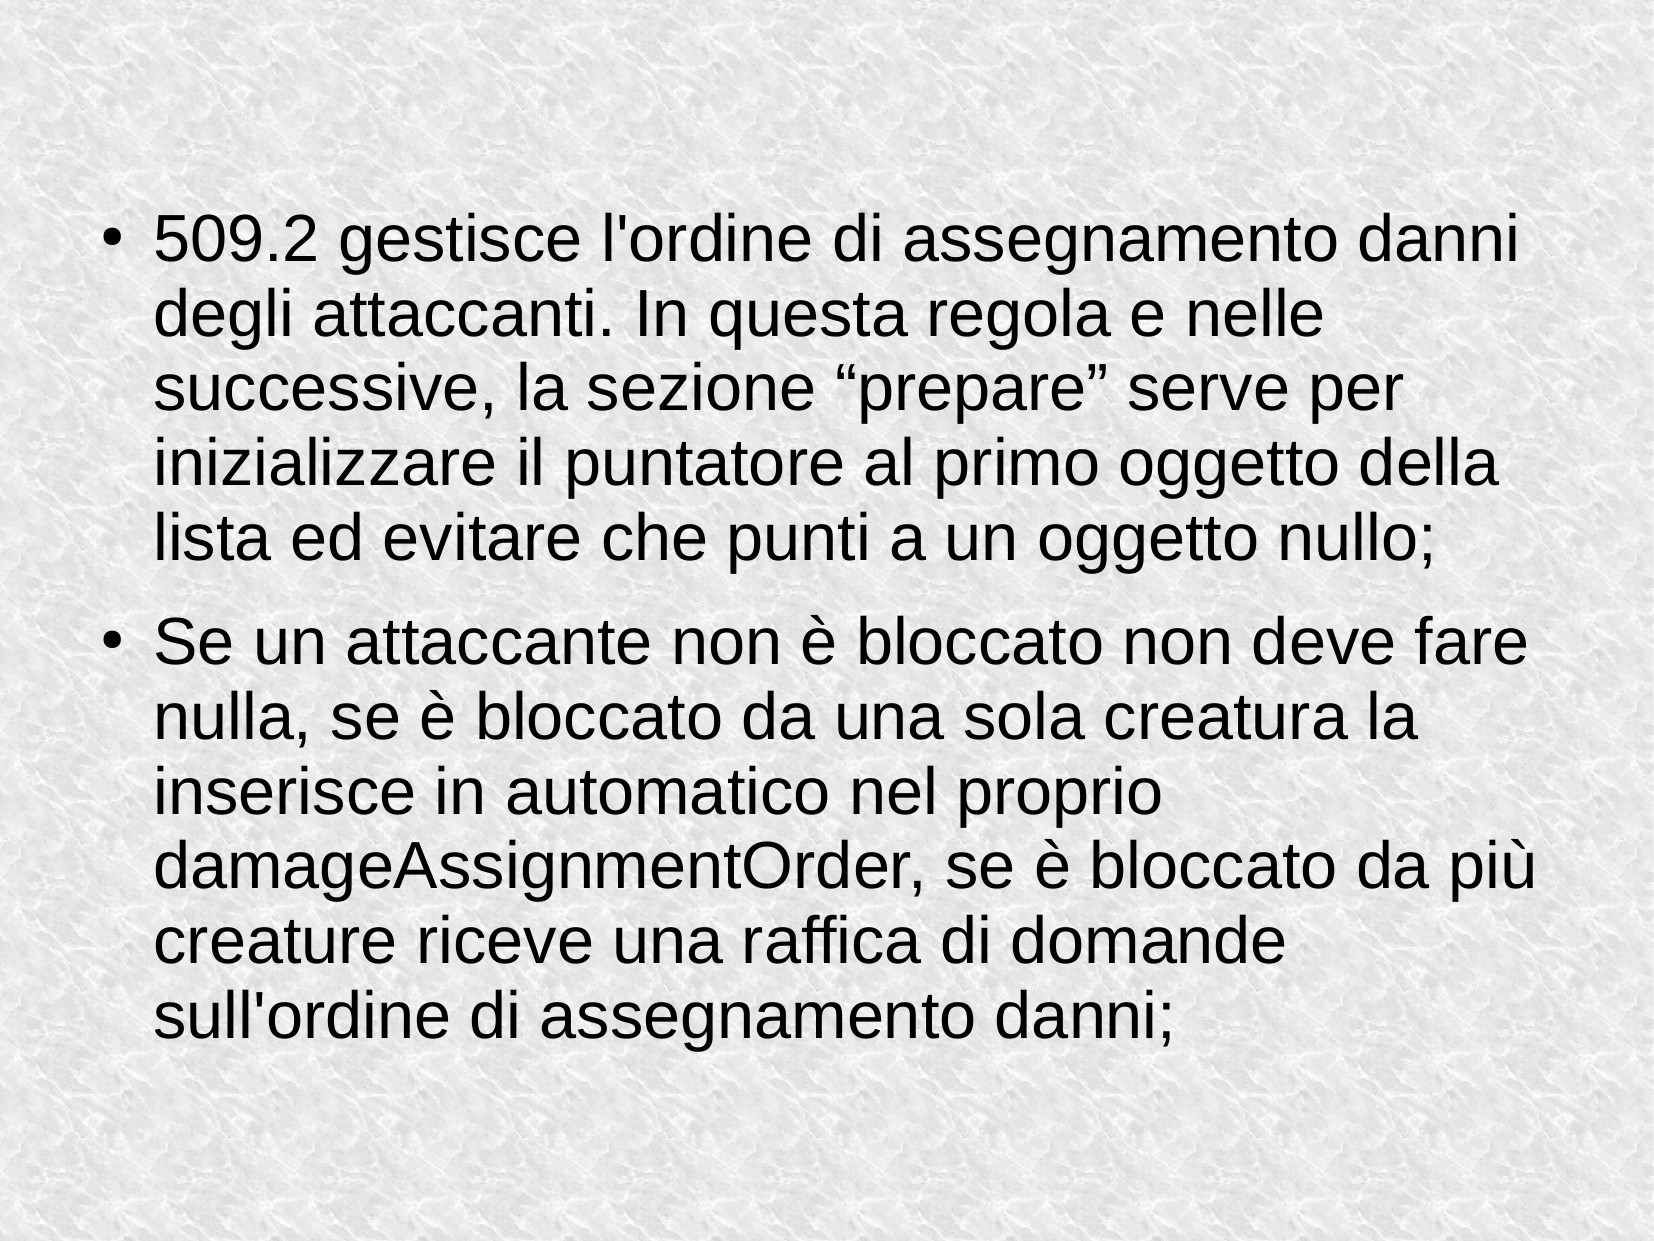

# 509.2 gestisce l'ordine di assegnamento danni degli attaccanti. In questa regola e nelle successive, la sezione “prepare” serve per inizializzare il puntatore al primo oggetto della lista ed evitare che punti a un oggetto nullo;
Se un attaccante non è bloccato non deve fare nulla, se è bloccato da una sola creatura la inserisce in automatico nel proprio damageAssignmentOrder, se è bloccato da più creature riceve una raffica di domande sull'ordine di assegnamento danni;